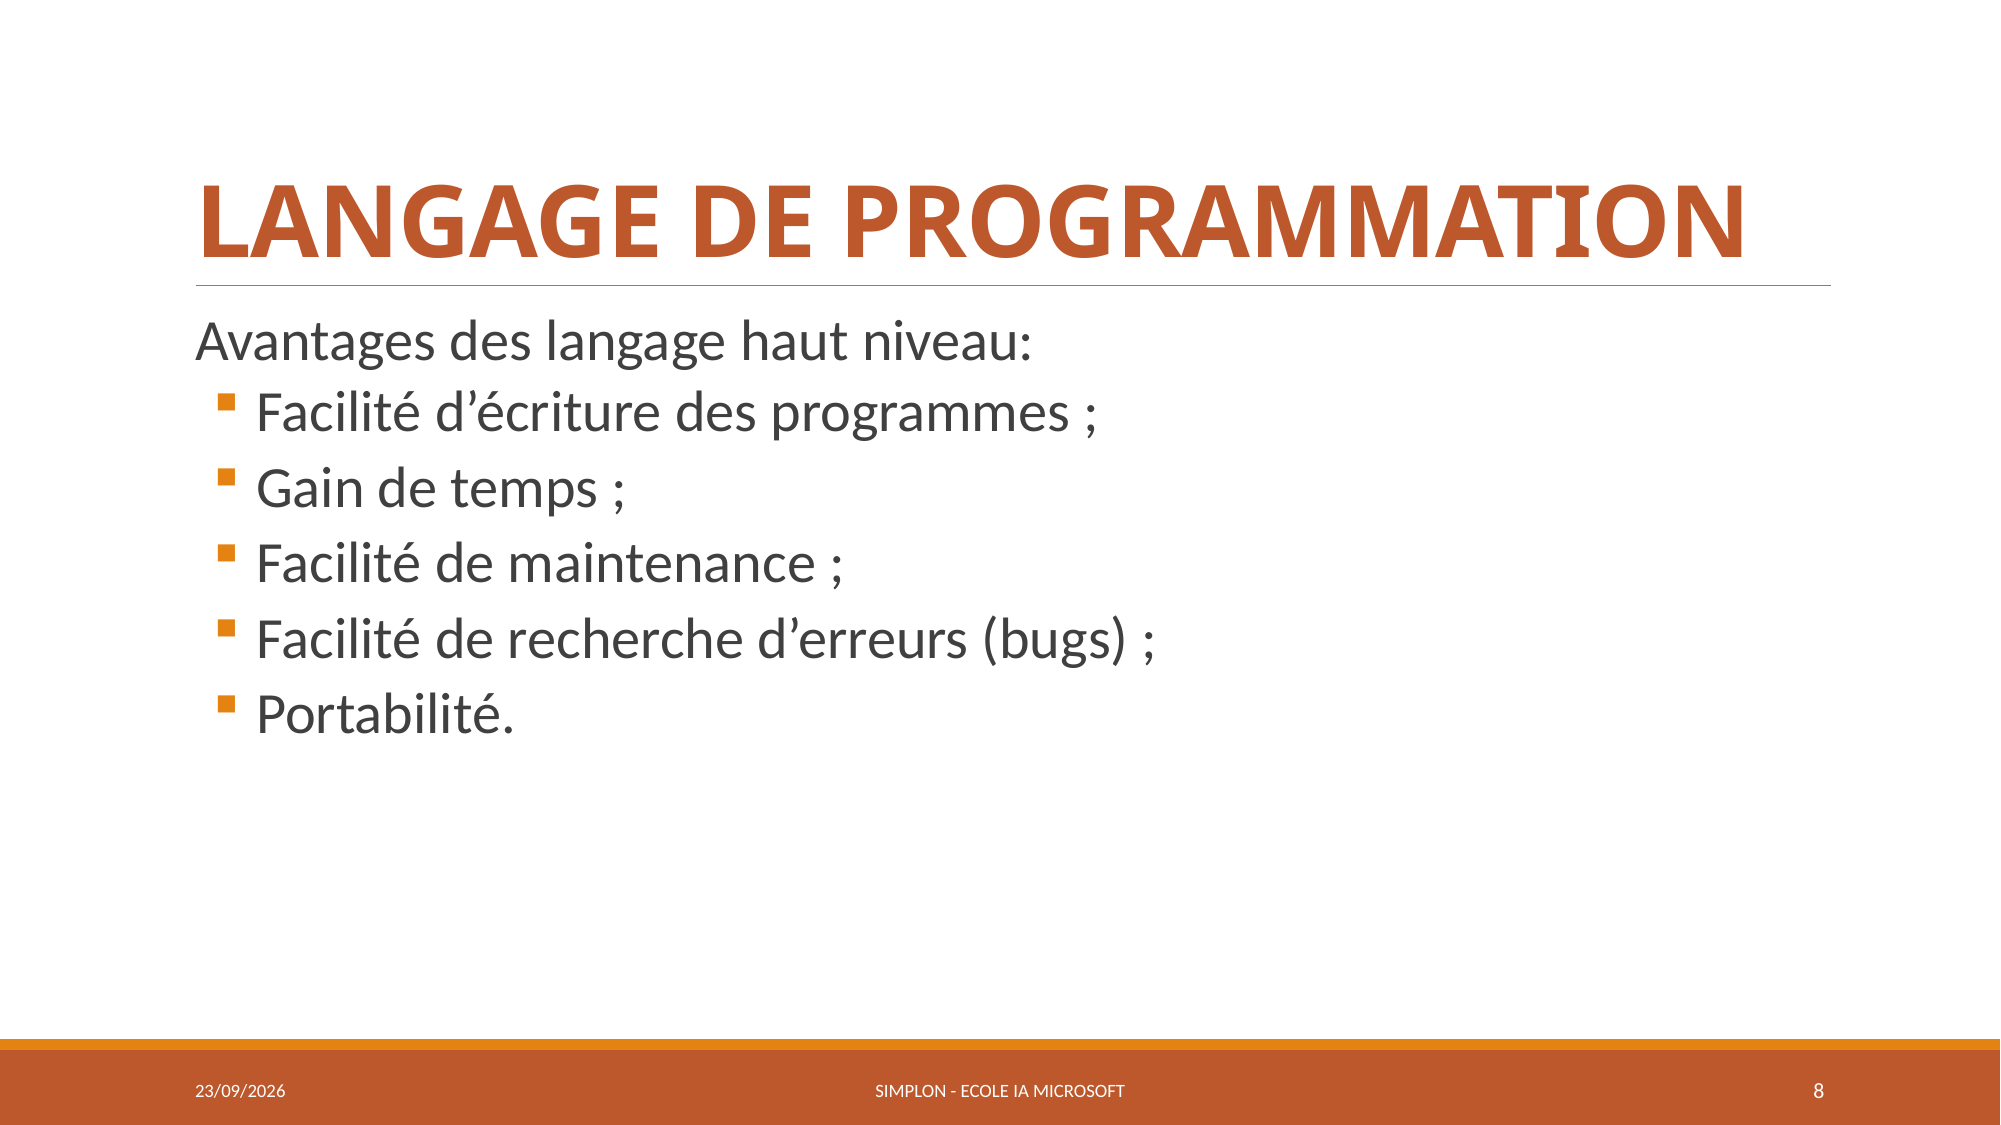

# LANGAGE DE PROGRAMMATION
Avantages des langage haut niveau:
 Facilité d’écriture des programmes ;
 Gain de temps ;
 Facilité de maintenance ;
 Facilité de recherche d’erreurs (bugs) ;
 Portabilité.
Simplon - Ecole IA Microsoft